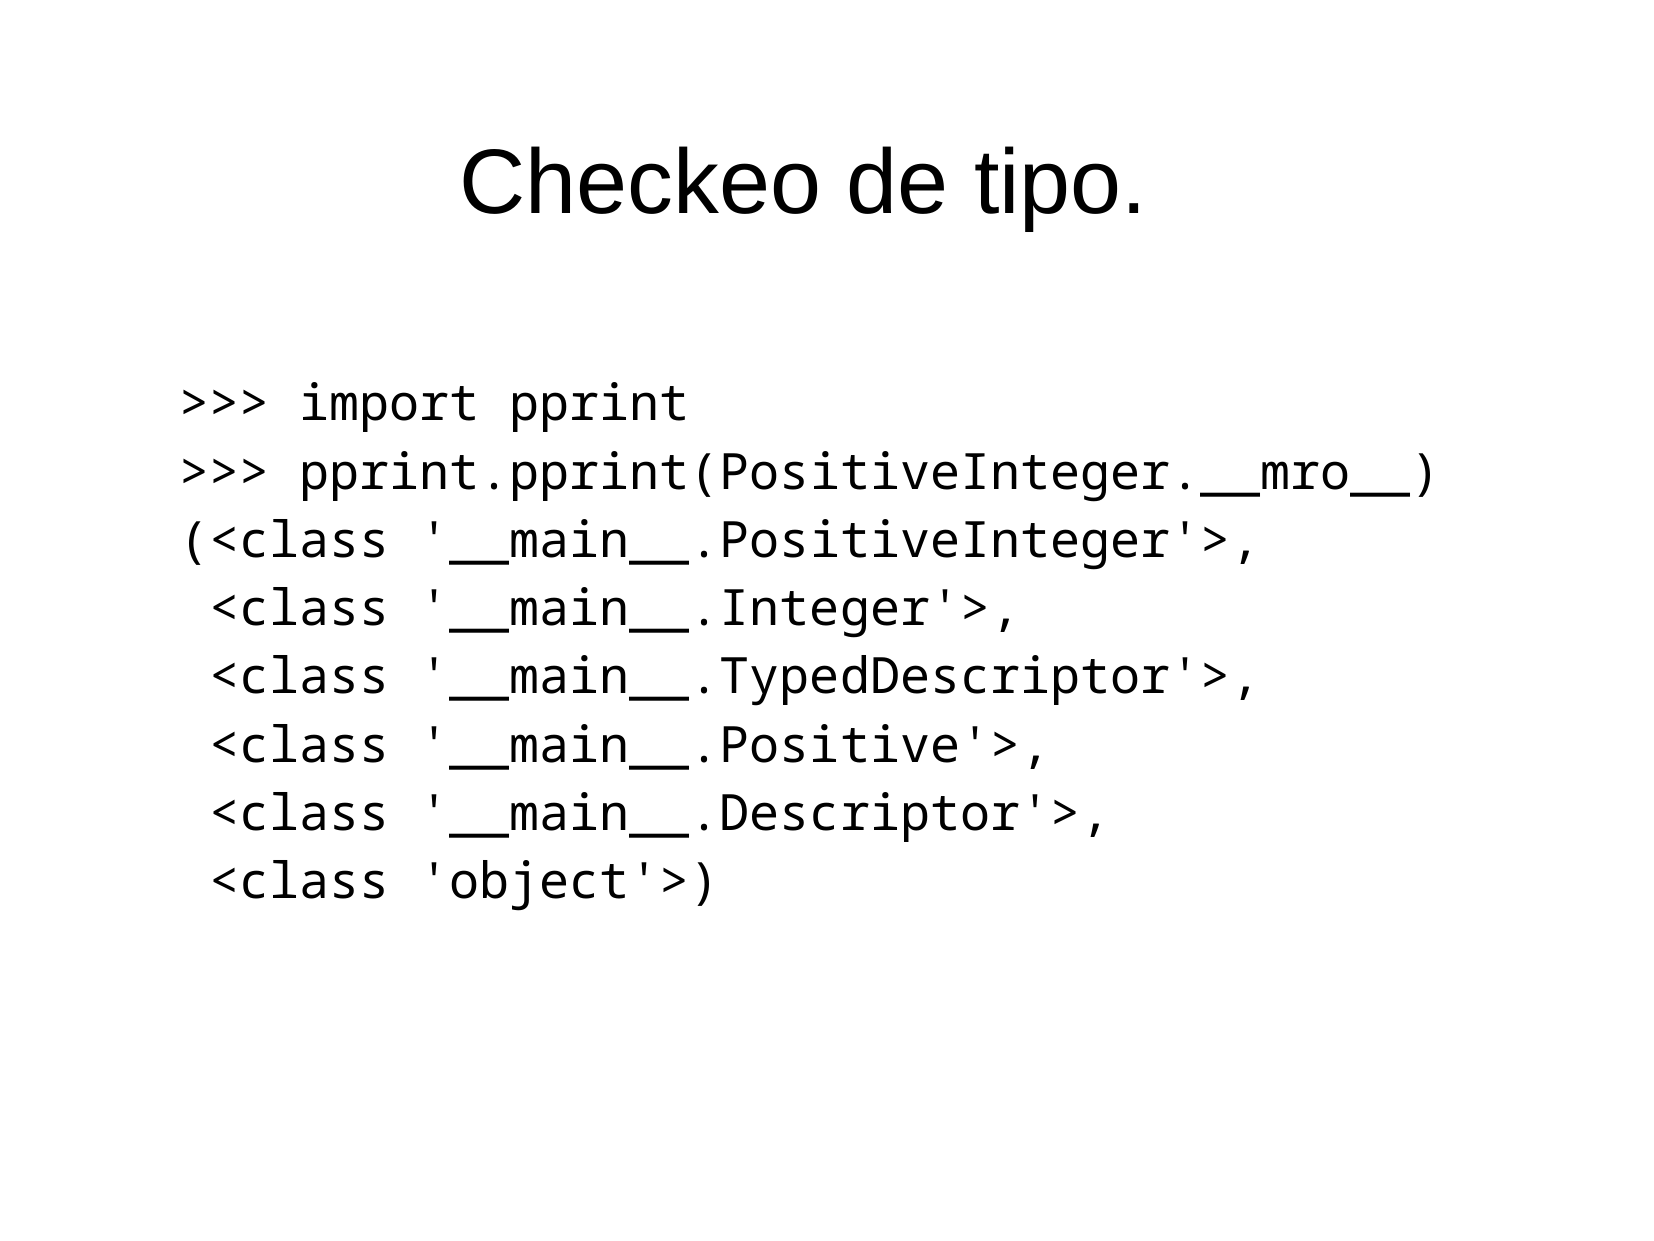

# Checkeo de tipo.
>>> import pprint
>>> pprint.pprint(PositiveInteger.__mro__)
(<class '__main__.PositiveInteger'>,
 <class '__main__.Integer'>,
 <class '__main__.TypedDescriptor'>,
 <class '__main__.Positive'>,
 <class '__main__.Descriptor'>,
 <class 'object'>)